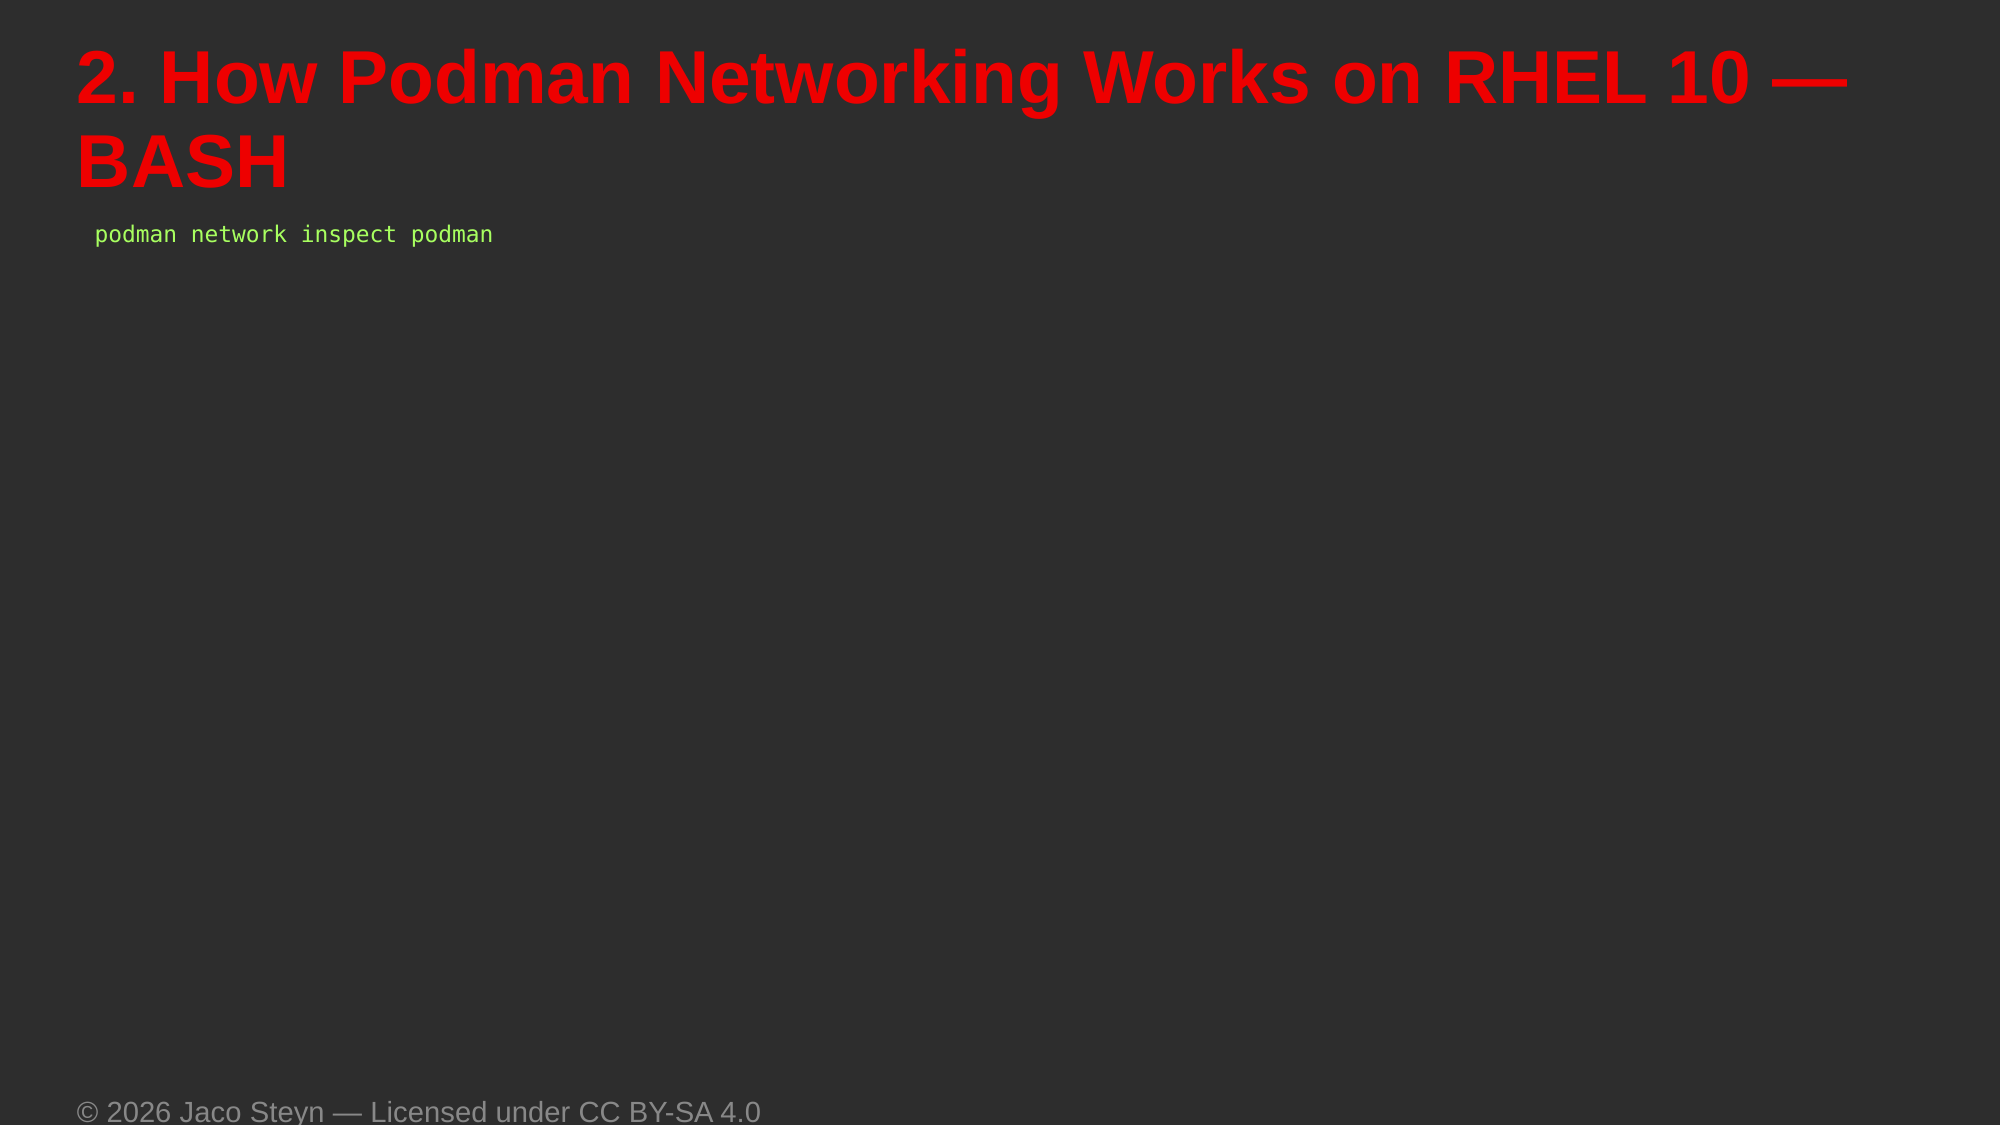

2. How Podman Networking Works on RHEL 10 — BASH
podman network inspect podman
© 2026 Jaco Steyn — Licensed under CC BY-SA 4.0